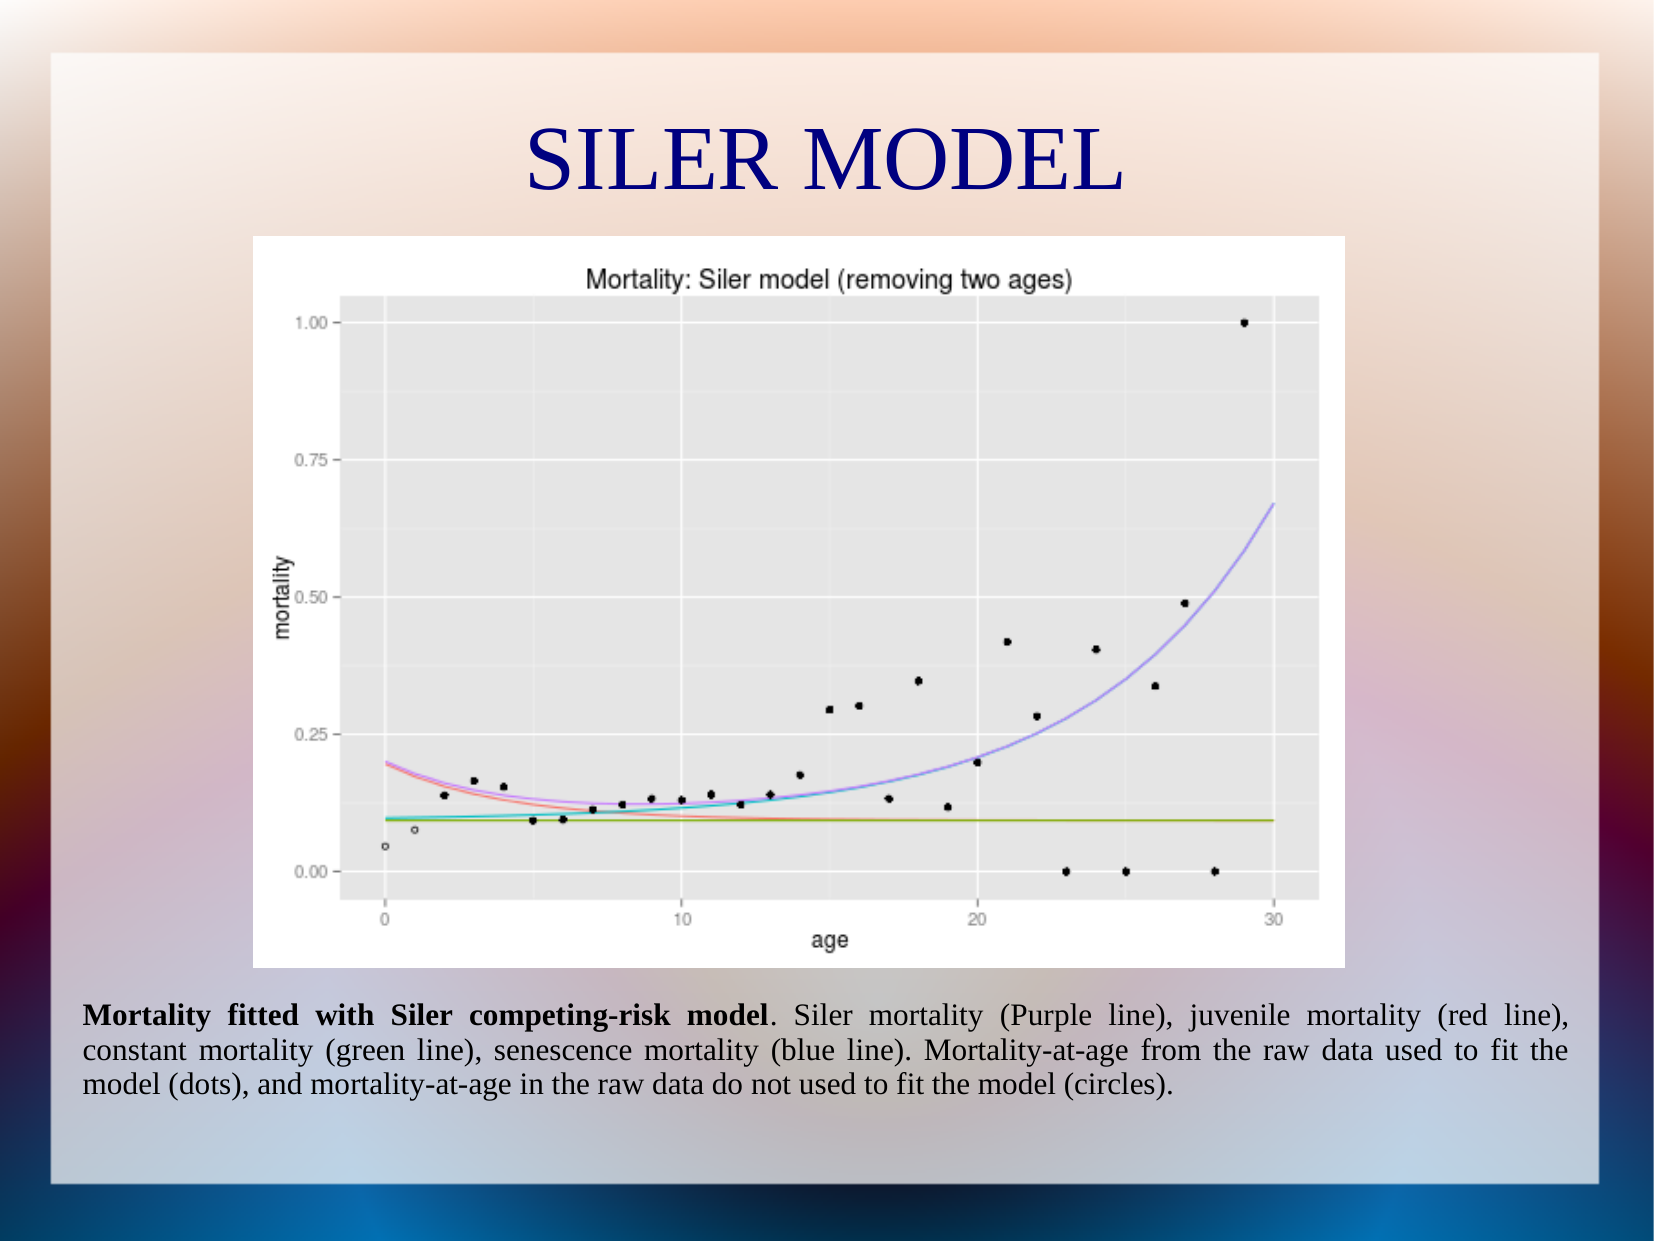

# SILER MODEL
Mortality fitted with Siler competing-risk model. Siler mortality (Purple line), juvenile mortality (red line), constant mortality (green line), senescence mortality (blue line). Mortality-at-age from the raw data used to fit the model (dots), and mortality-at-age in the raw data do not used to fit the model (circles).